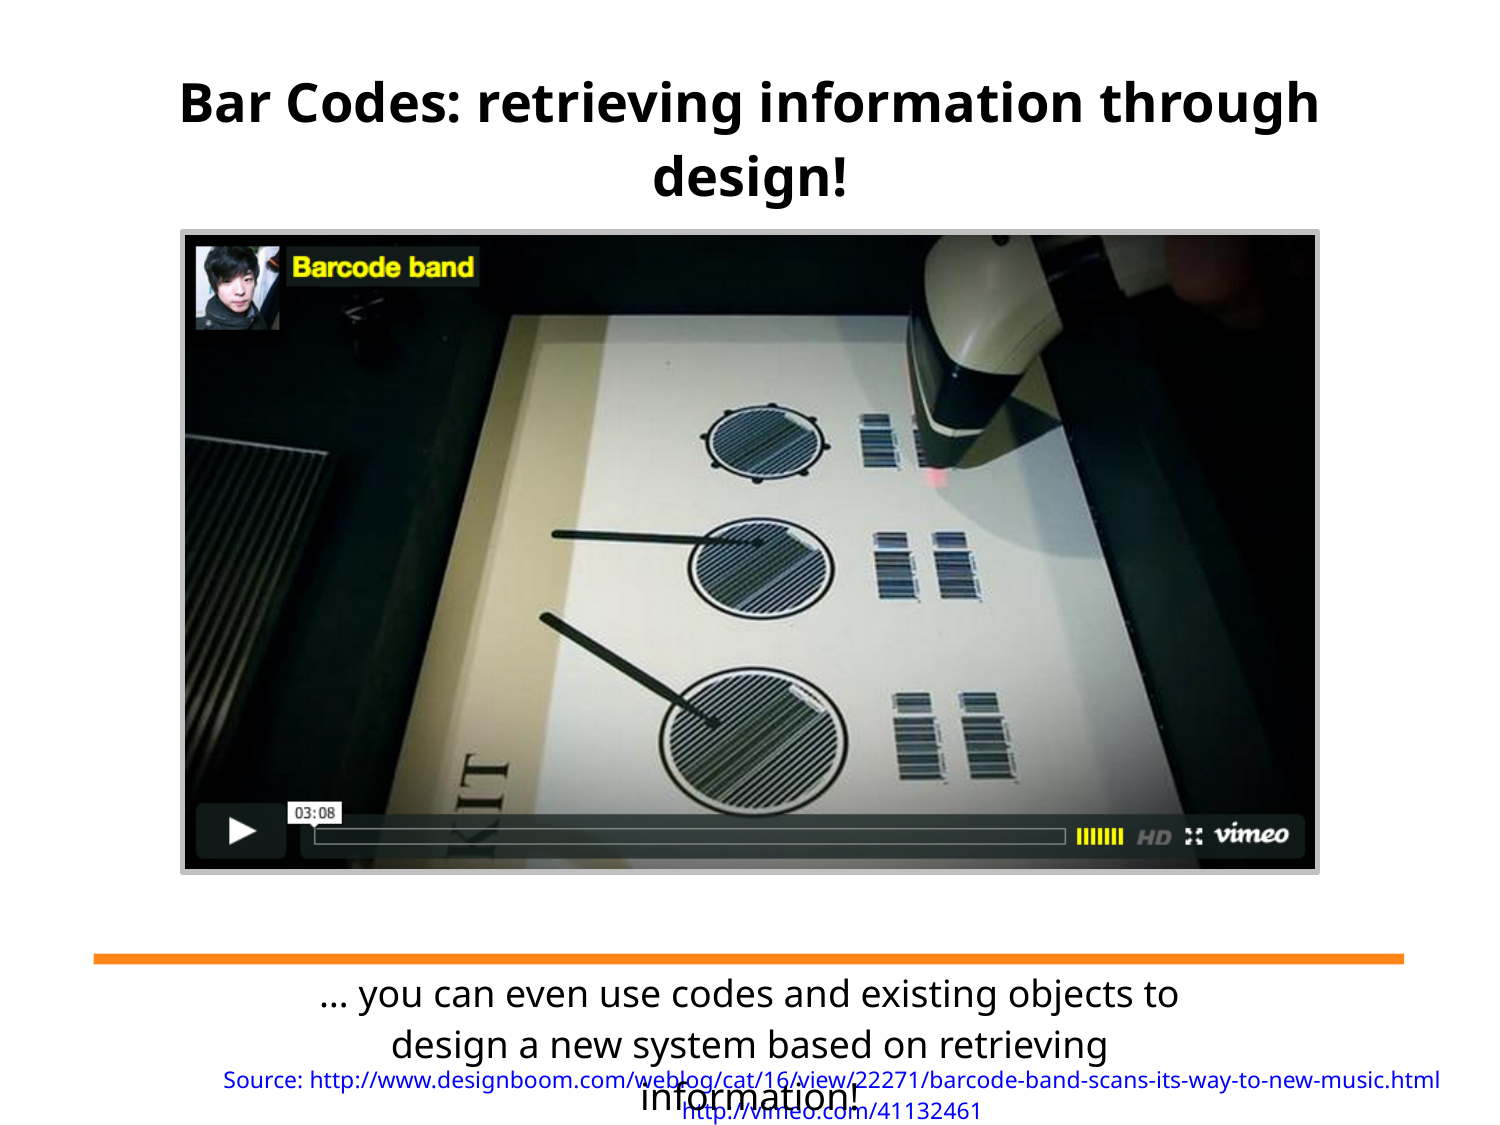

# Bar Codes: retrieving information through design!
… you can even use codes and existing objects to design a new system based on retrieving information!
Source: http://www.designboom.com/weblog/cat/16/view/22271/barcode-band-scans-its-way-to-new-music.html
http://vimeo.com/41132461